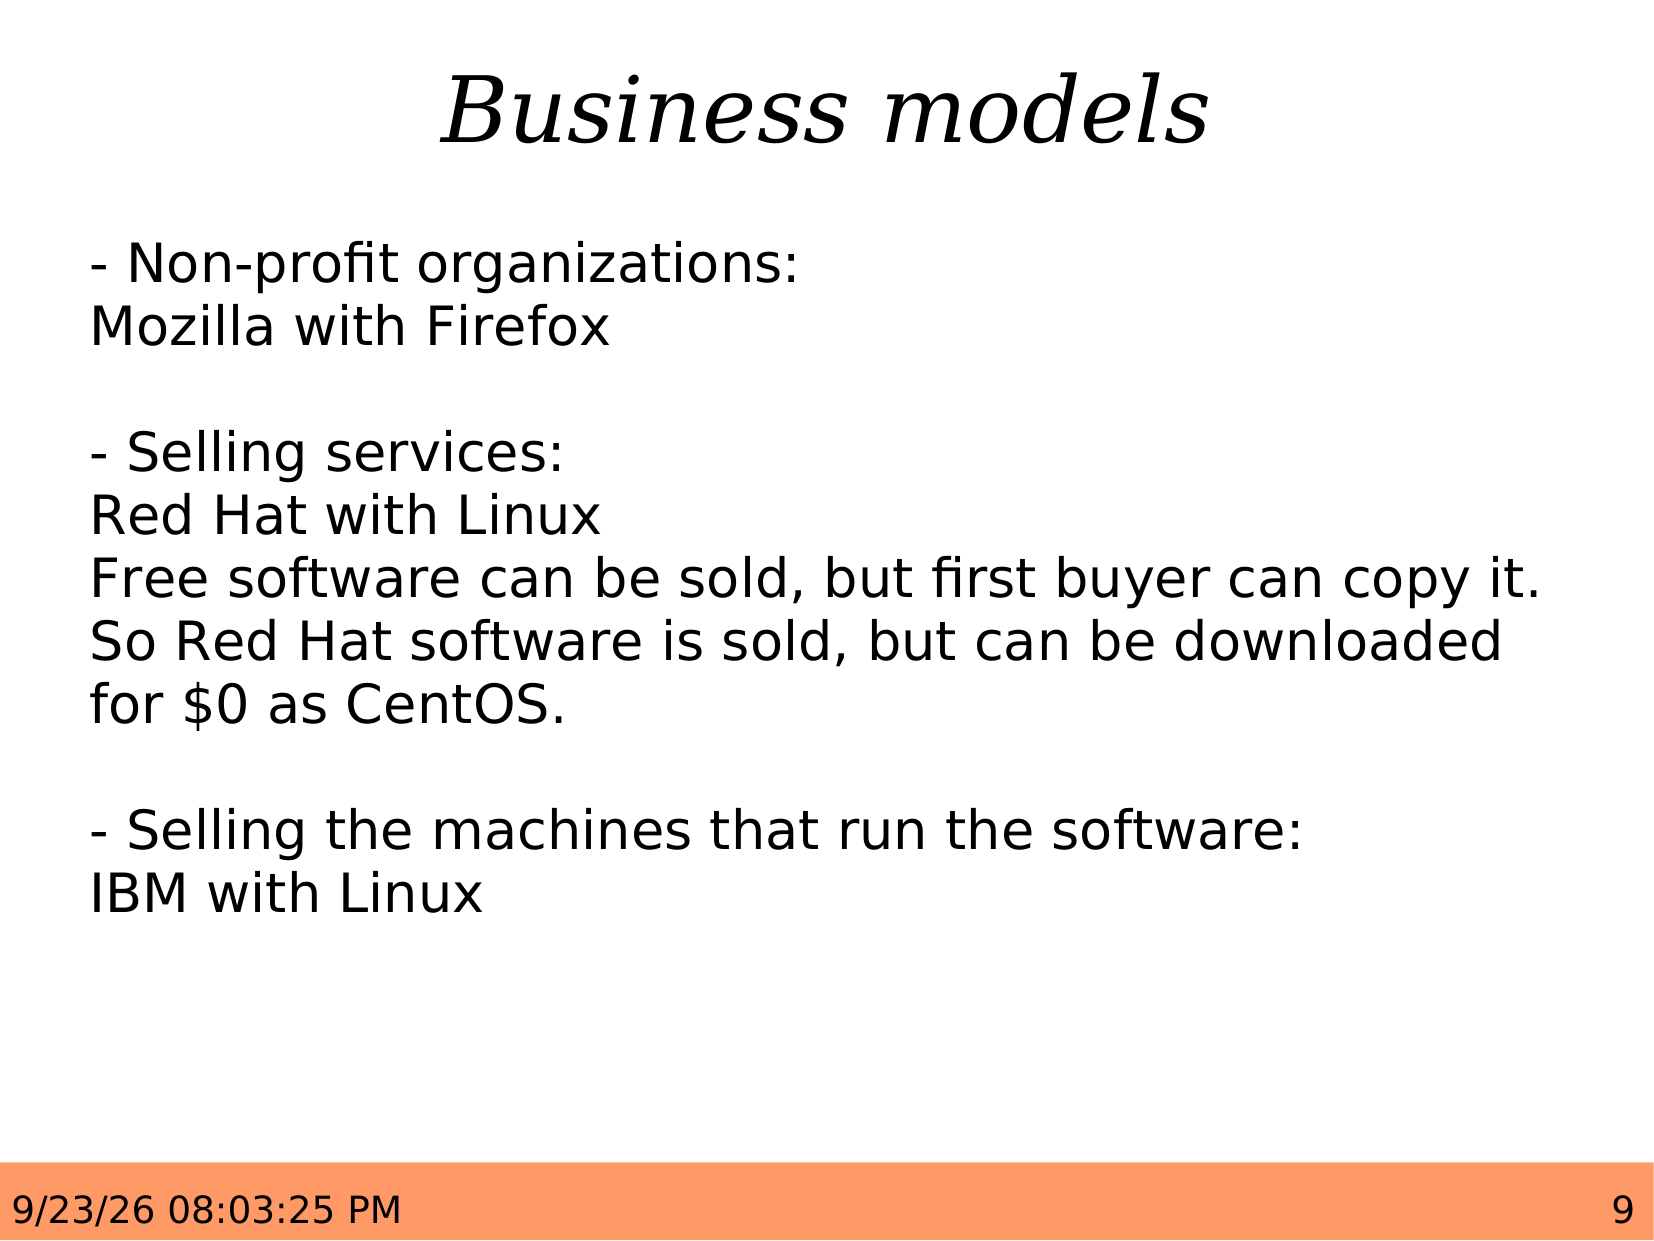

# Business models
- Non-profit organizations:
Mozilla with Firefox
- Selling services:
Red Hat with Linux
Free software can be sold, but first buyer can copy it. So Red Hat software is sold, but can be downloaded for $0 as CentOS.
- Selling the machines that run the software:
IBM with Linux